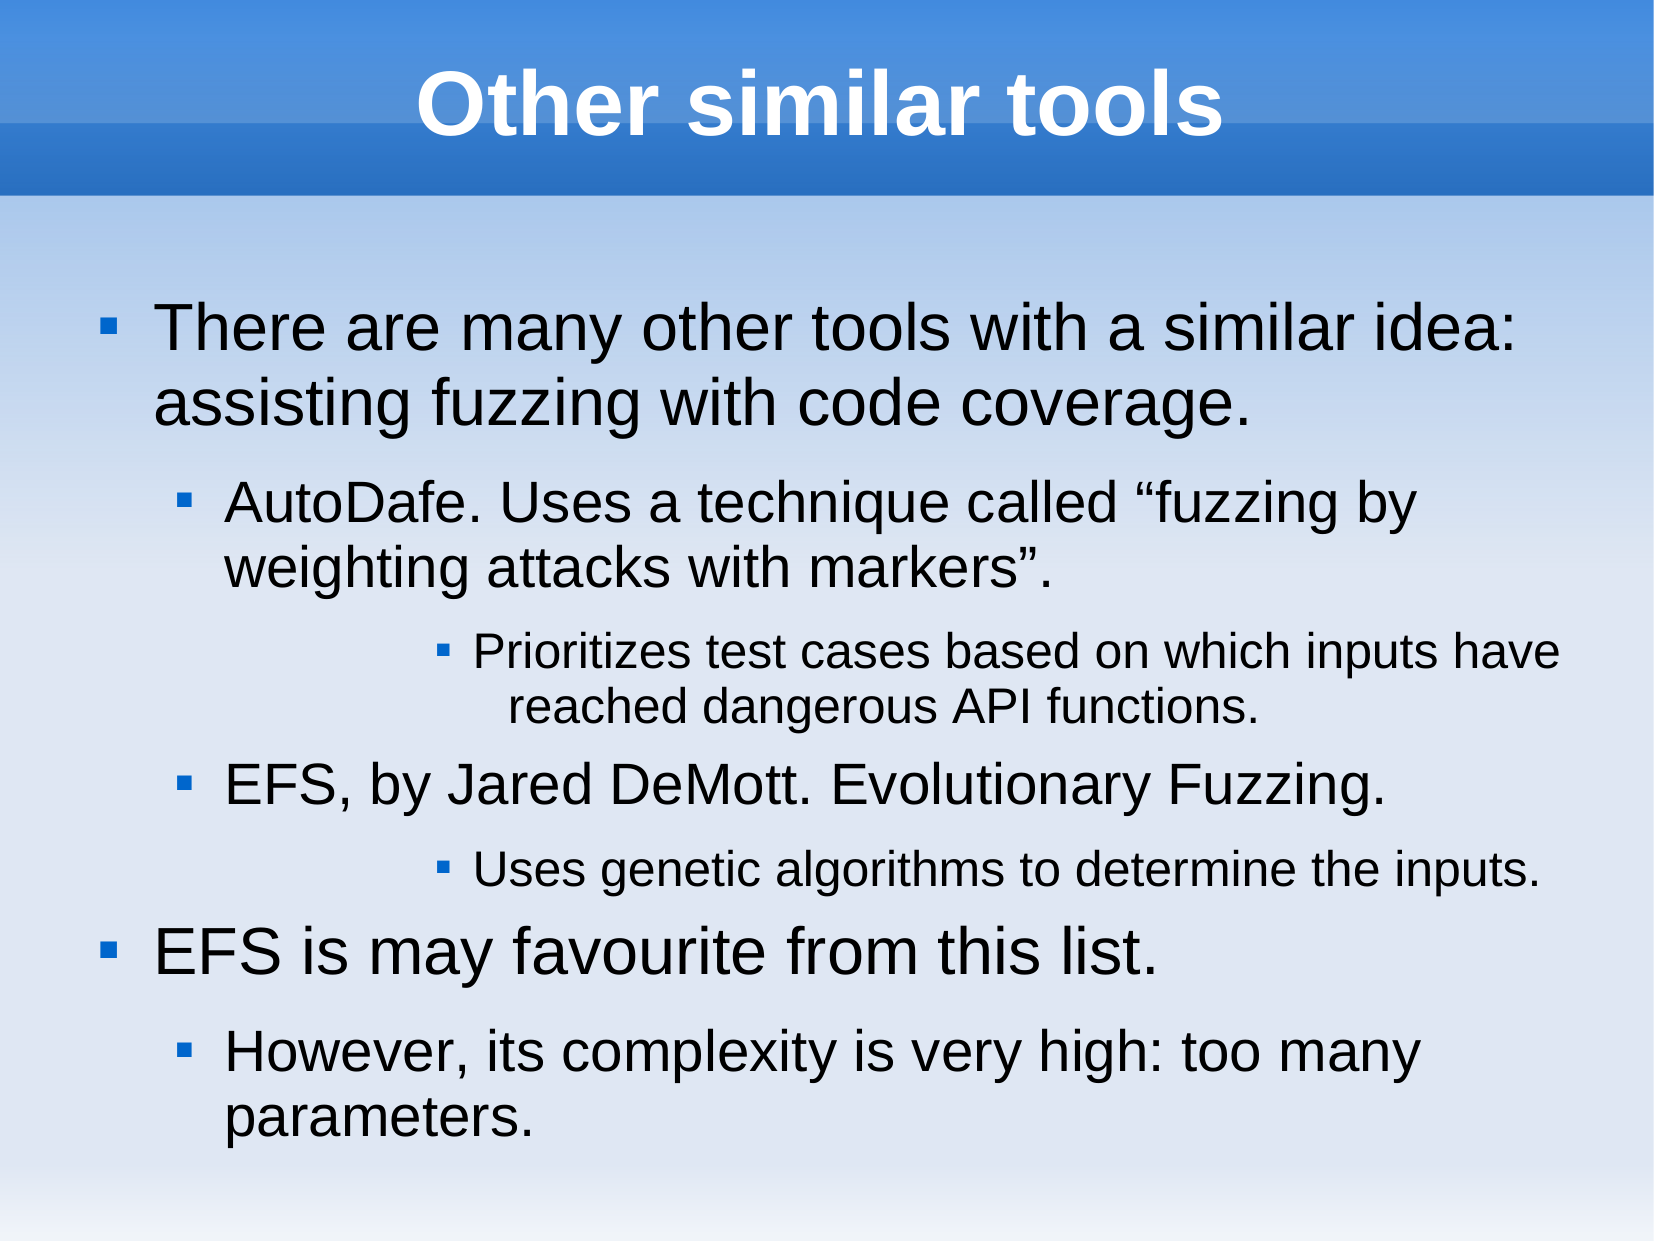

# Other similar tools
There are many other tools with a similar idea: assisting fuzzing with code coverage.
AutoDafe. Uses a technique called “fuzzing by weighting attacks with markers”.
Prioritizes test cases based on which inputs have reached dangerous API functions.
EFS, by Jared DeMott. Evolutionary Fuzzing.
Uses genetic algorithms to determine the inputs.
EFS is may favourite from this list.
However, its complexity is very high: too many parameters.